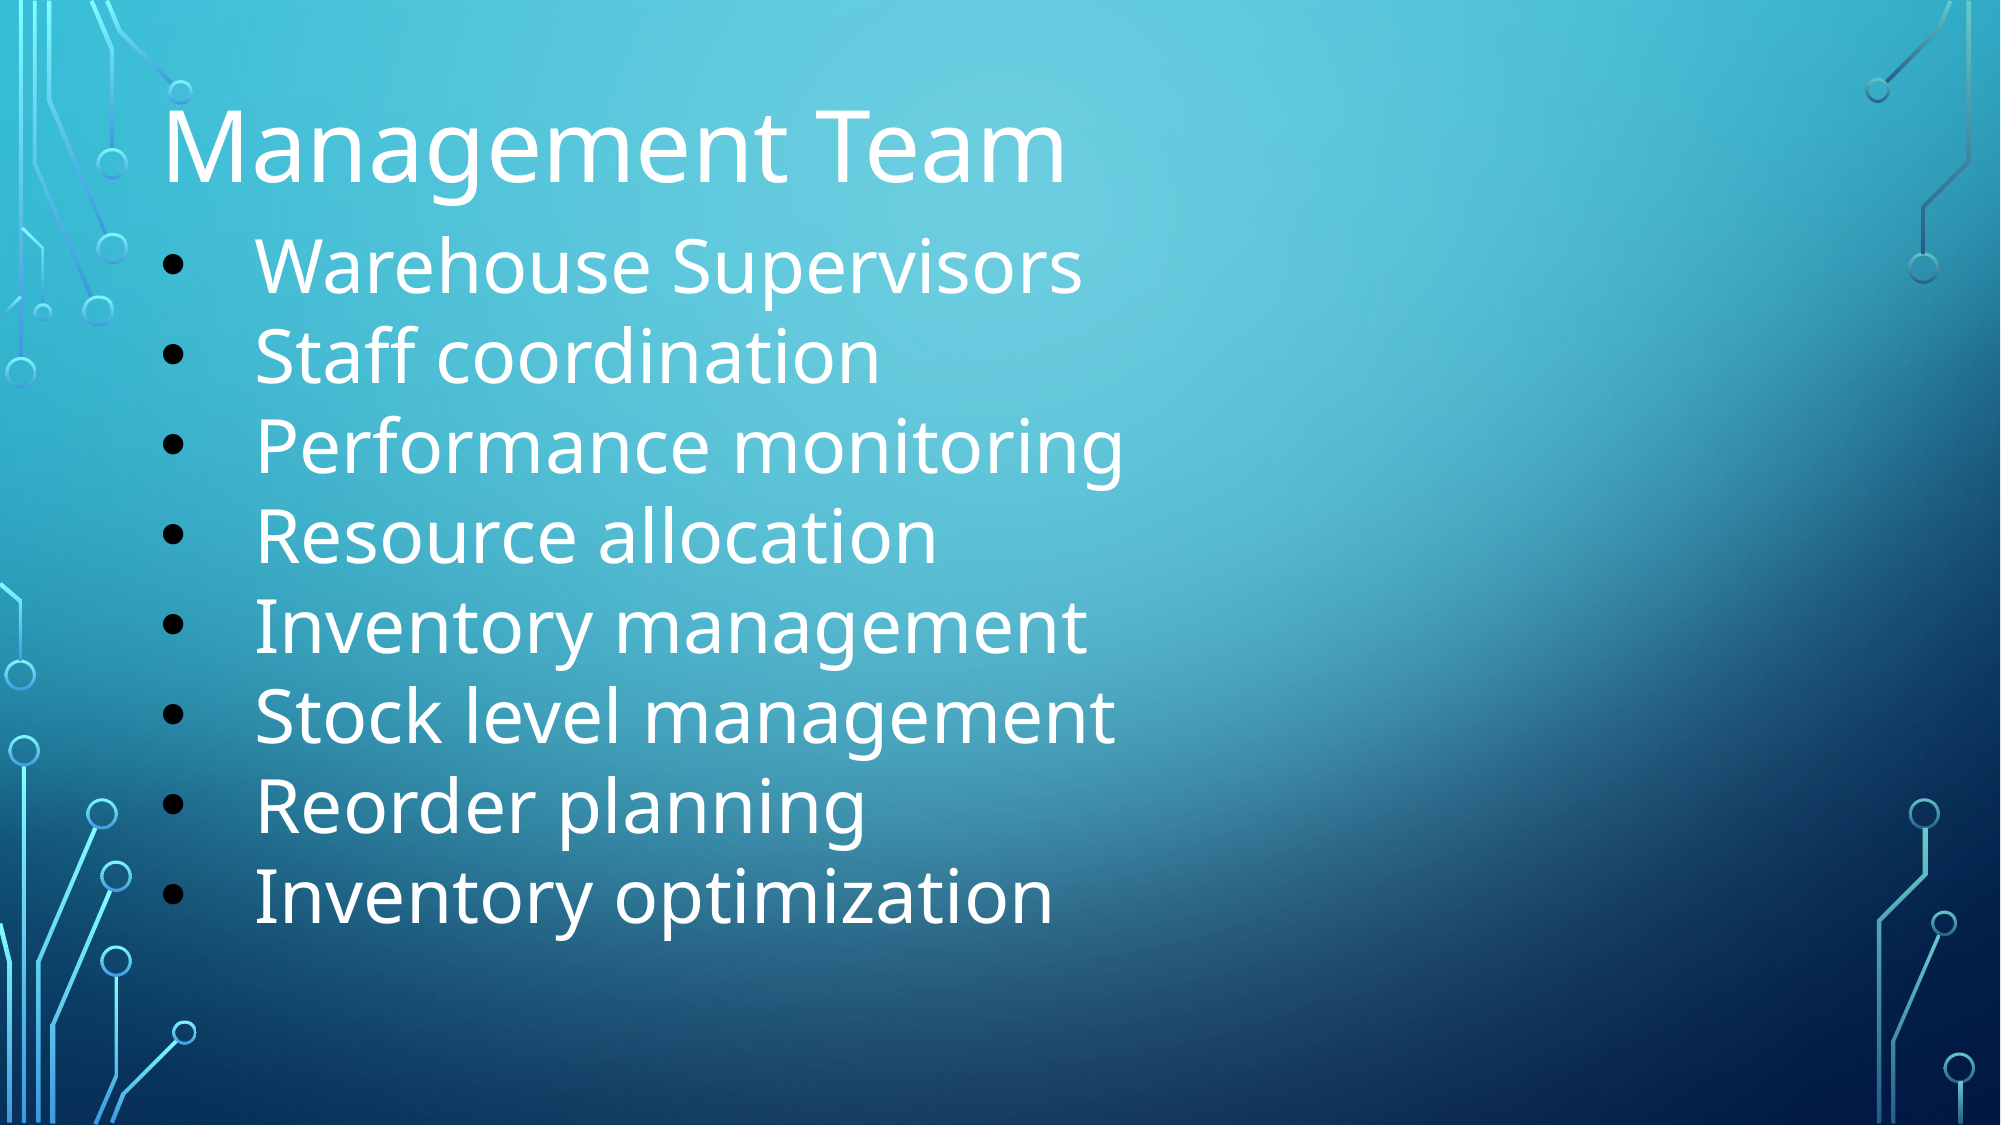

Management Team
Warehouse Supervisors
Staff coordination
Performance monitoring
Resource allocation
Inventory management
Stock level management
Reorder planning
Inventory optimization